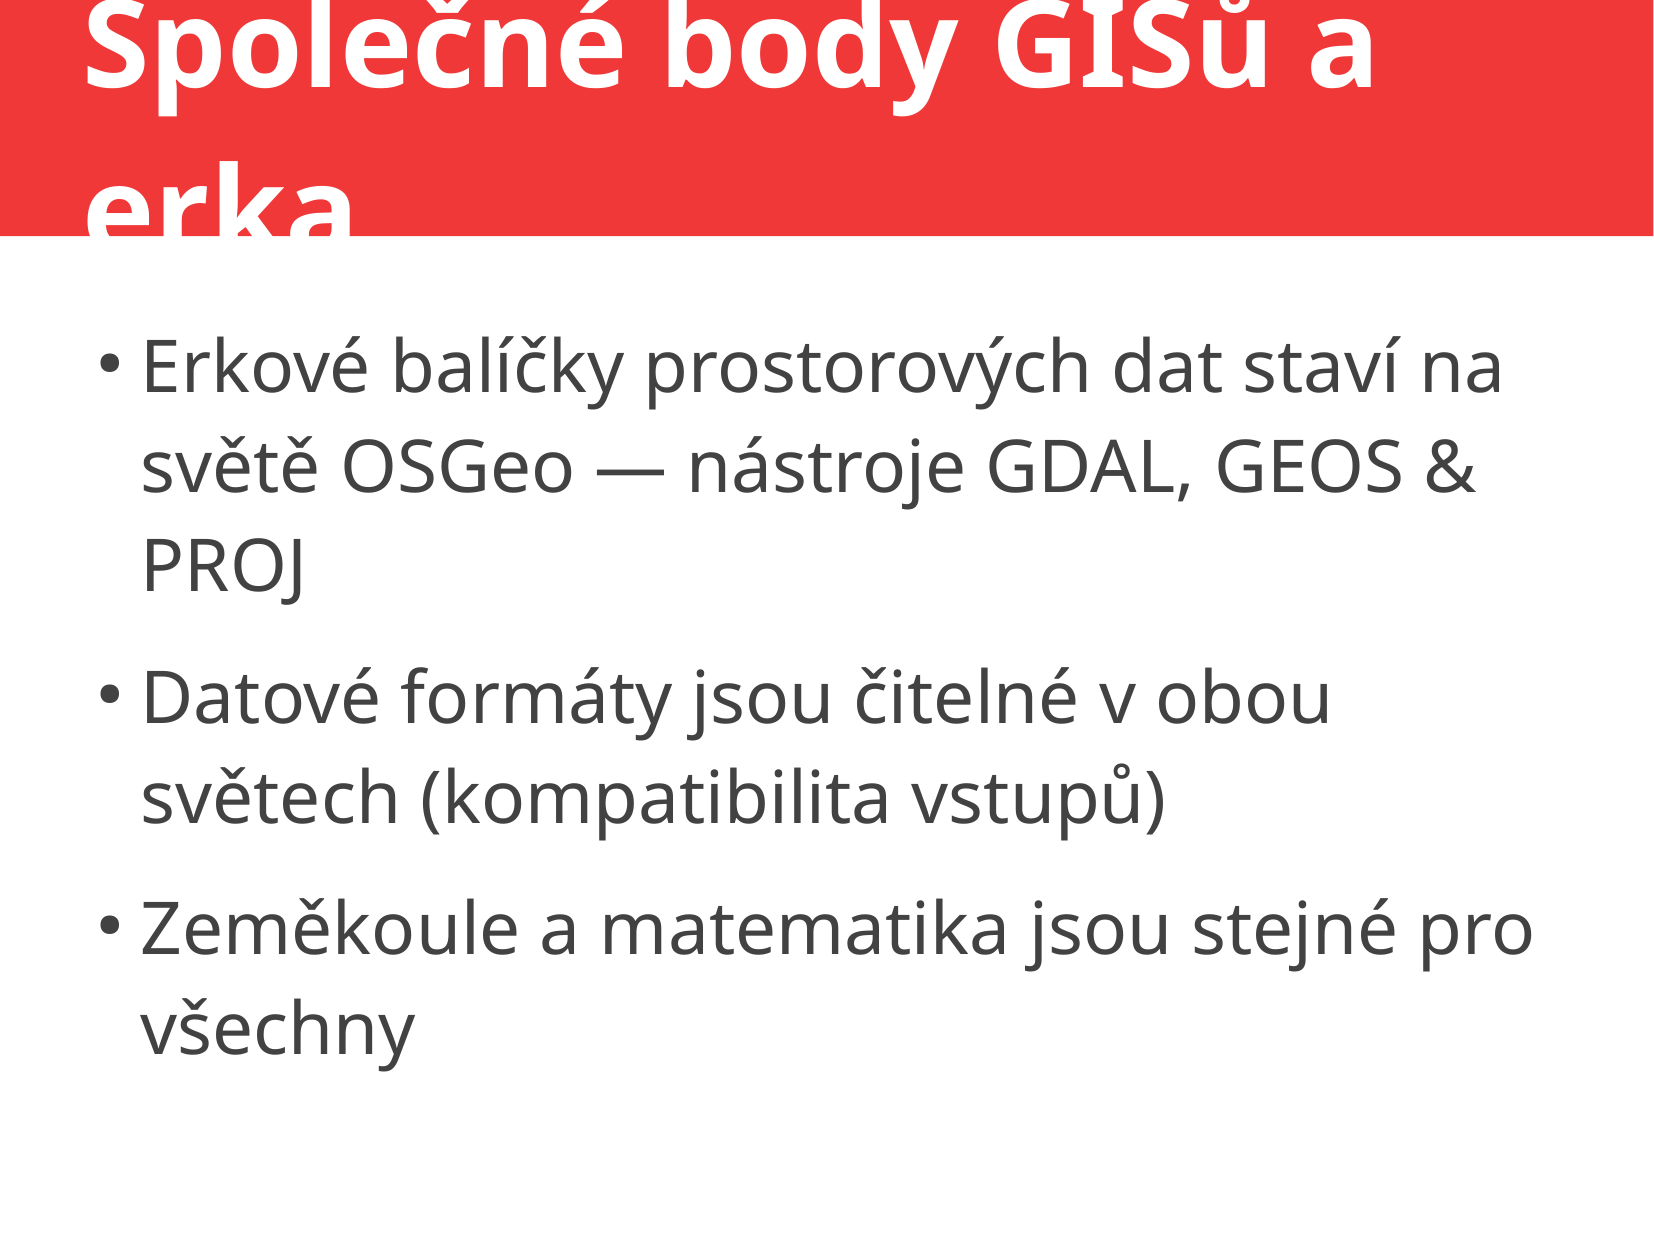

# Společné body GISů a erka
Erkové balíčky prostorových dat staví na světě OSGeo — nástroje GDAL, GEOS & PROJ
Datové formáty jsou čitelné v obou světech (kompatibilita vstupů)
Zeměkoule a matematika jsou stejné pro všechny